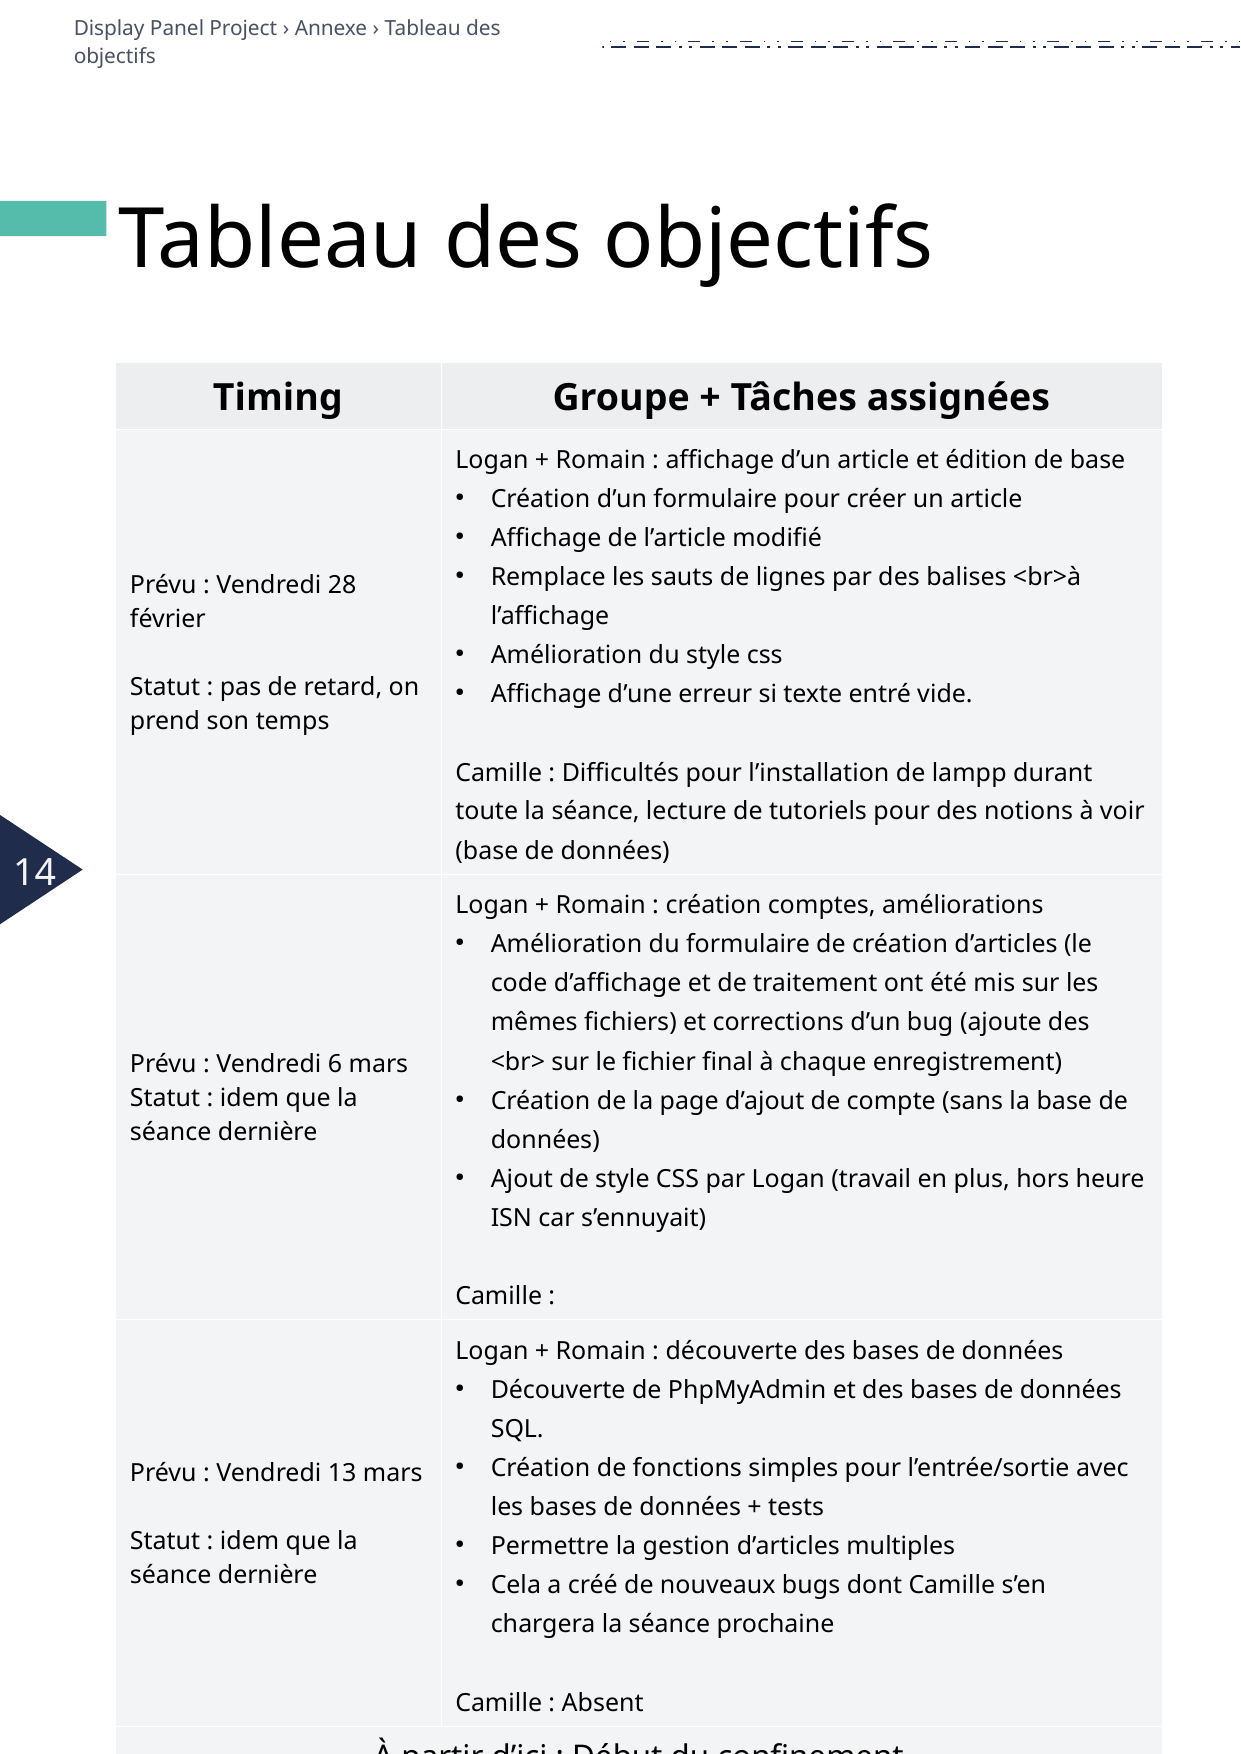

Display Panel Project › Annexe › Tableau des objectifs
# Tableau des objectifs
| Timing | Groupe + Tâches assignées |
| --- | --- |
| Prévu : Vendredi 28 février Statut : pas de retard, on prend son temps | Logan + Romain : affichage d’un article et édition de base Création d’un formulaire pour créer un article Affichage de l’article modifié Remplace les sauts de lignes par des balises <br>à l’affichage Amélioration du style css Affichage d’une erreur si texte entré vide. Camille : Difficultés pour l’installation de lampp durant toute la séance, lecture de tutoriels pour des notions à voir (base de données) |
| Prévu : Vendredi 6 mars Statut : idem que la séance dernière | Logan + Romain : création comptes, améliorations Amélioration du formulaire de création d’articles (le code d’affichage et de traitement ont été mis sur les mêmes fichiers) et corrections d’un bug (ajoute des <br> sur le fichier final à chaque enregistrement) Création de la page d’ajout de compte (sans la base de données) Ajout de style CSS par Logan (travail en plus, hors heure ISN car s’ennuyait) Camille : |
| Prévu : Vendredi 13 mars Statut : idem que la séance dernière | Logan + Romain : découverte des bases de données Découverte de PhpMyAdmin et des bases de données SQL. Création de fonctions simples pour l’entrée/sortie avec les bases de données + tests Permettre la gestion d’articles multiples Cela a créé de nouveaux bugs dont Camille s’en chargera la séance prochaine Camille : Absent |
| À partir d’ici : Début du confinement | |